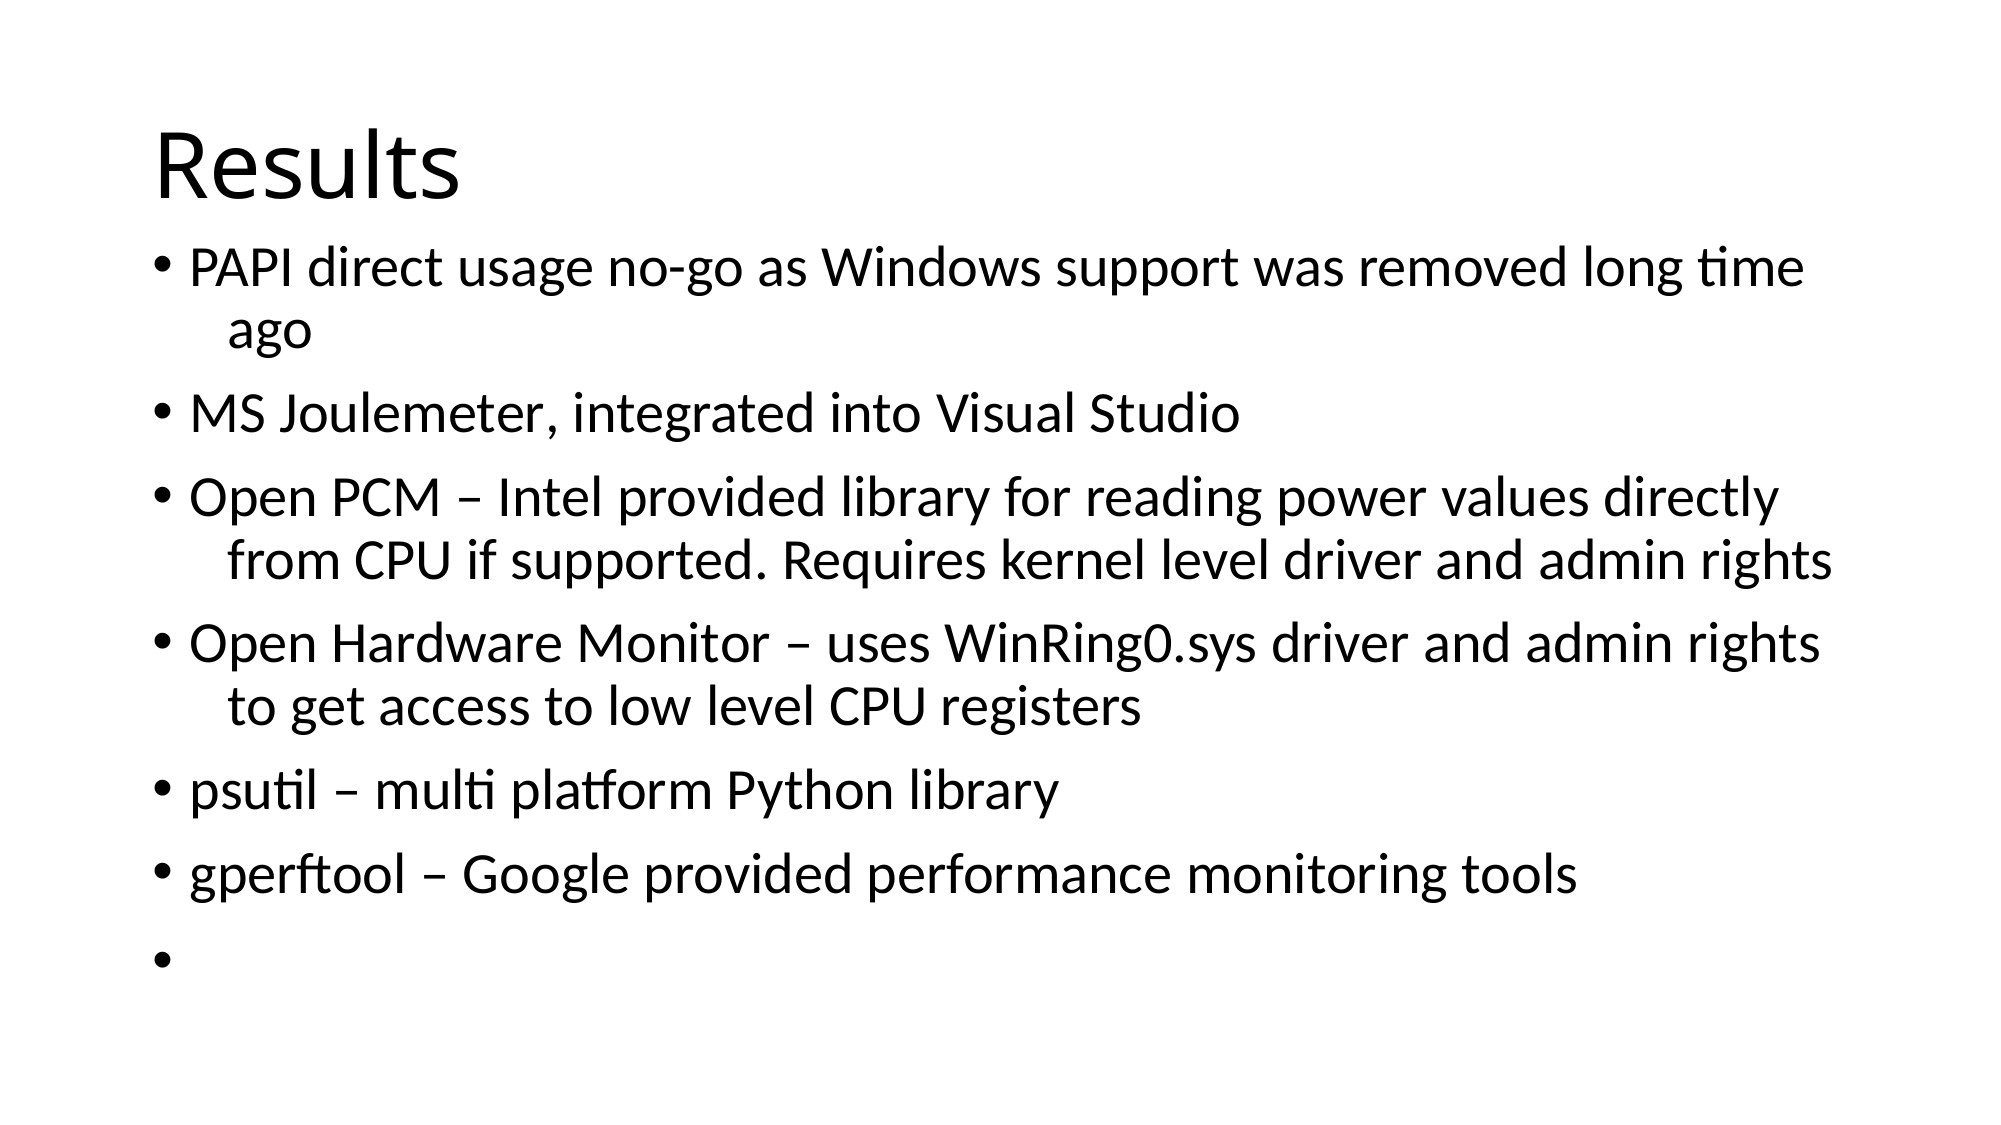

# Results
PAPI direct usage no-go as Windows support was removed long time ago
MS Joulemeter, integrated into Visual Studio
Open PCM – Intel provided library for reading power values directly from CPU if supported. Requires kernel level driver and admin rights
Open Hardware Monitor – uses WinRing0.sys driver and admin rights to get access to low level CPU registers
psutil – multi platform Python library
gperftool – Google provided performance monitoring tools